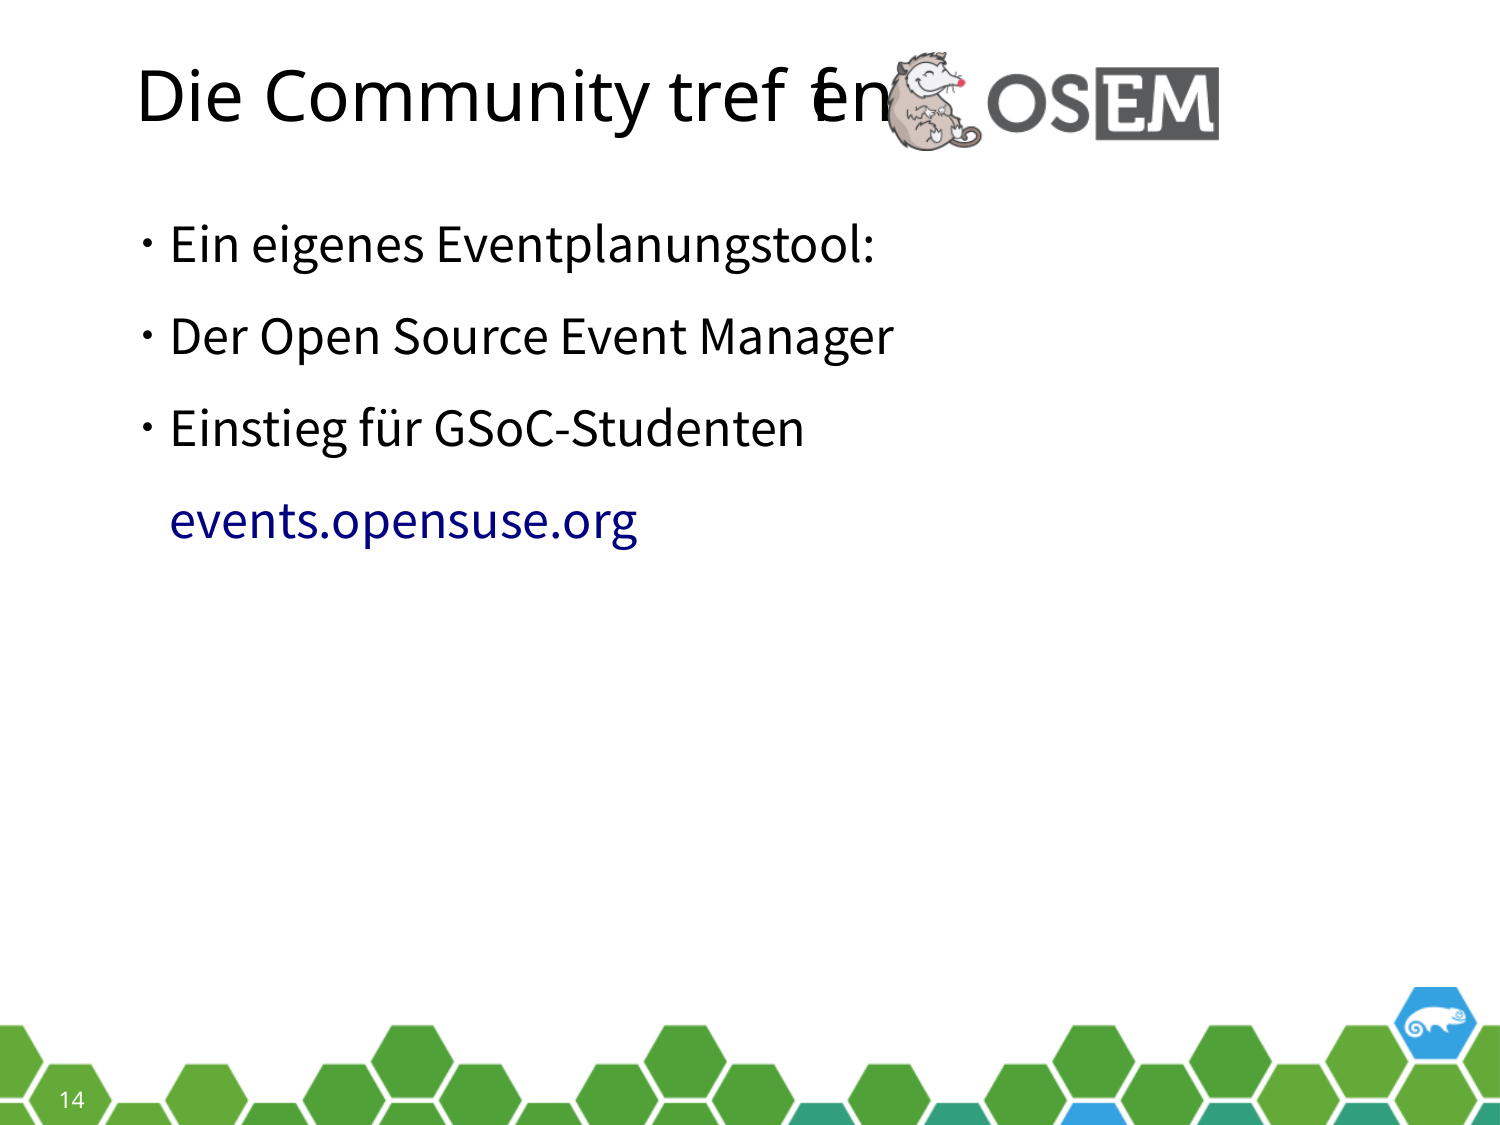

# Die Community treffen
Ein eigenes Eventplanungstool:
Der Open Source Event Manager
Einstieg für GSoC-Studenten
events.opensuse.org